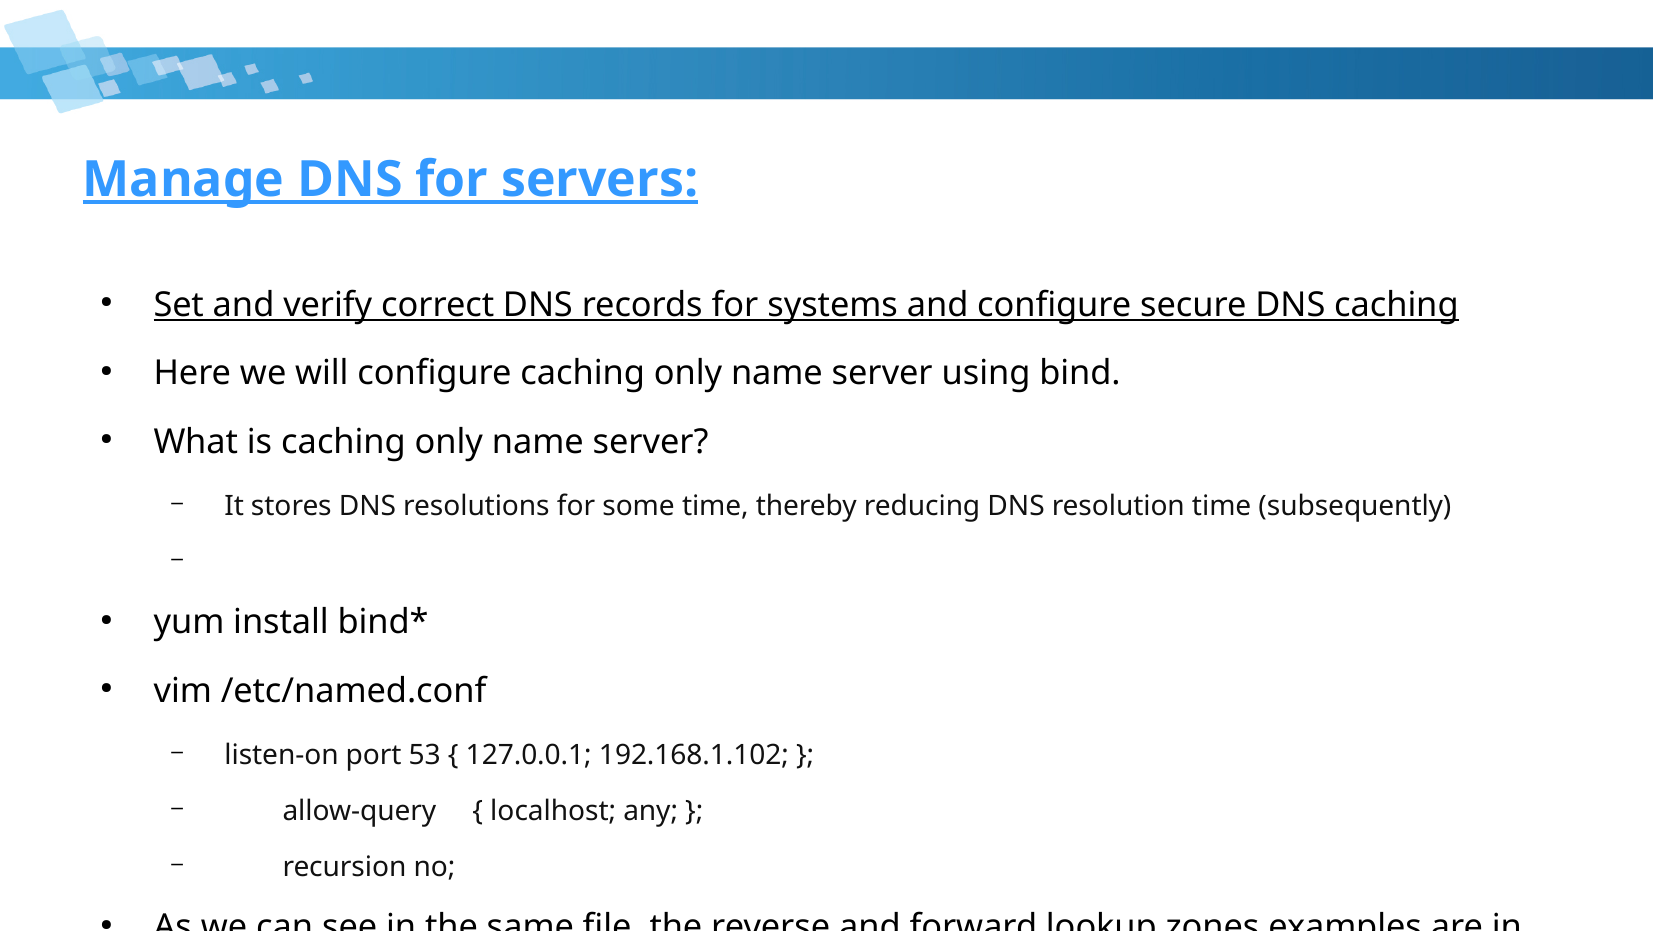

# Manage DNS for servers:
Set and verify correct DNS records for systems and configure secure DNS caching
Here we will configure caching only name server using bind.
What is caching only name server?
It stores DNS resolutions for some time, thereby reducing DNS resolution time (subsequently)
yum install bind*
vim /etc/named.conf
listen-on port 53 { 127.0.0.1; 192.168.1.102; };
 allow-query { localhost; any; };
 recursion no;
As we can see in the same file, the reverse and forward lookup zones examples are in the following file
/etc/named.rfc1912.zones